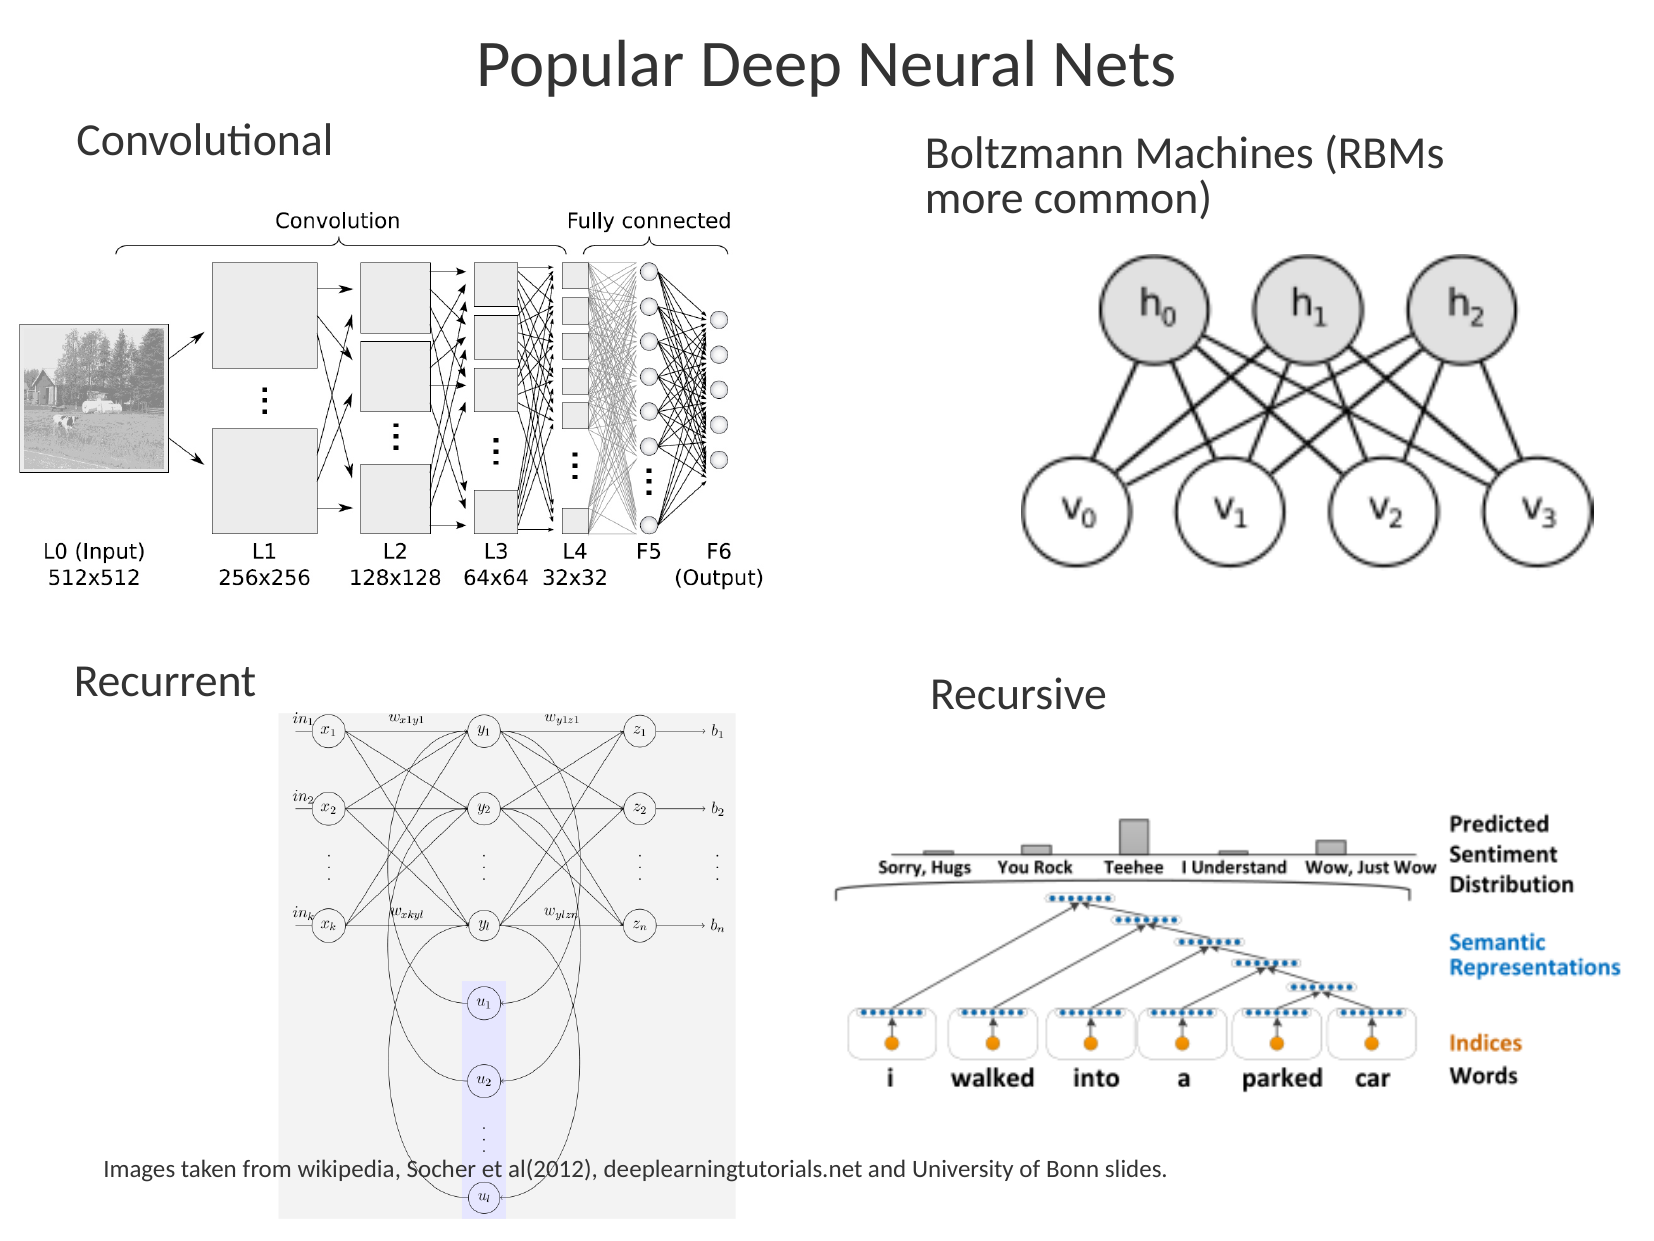

Popular Deep Neural Nets
Convolutional
Boltzmann Machines (RBMs more common)
Recurrent
Recursive
Images taken from wikipedia, Socher et al(2012), deeplearningtutorials.net and University of Bonn slides.